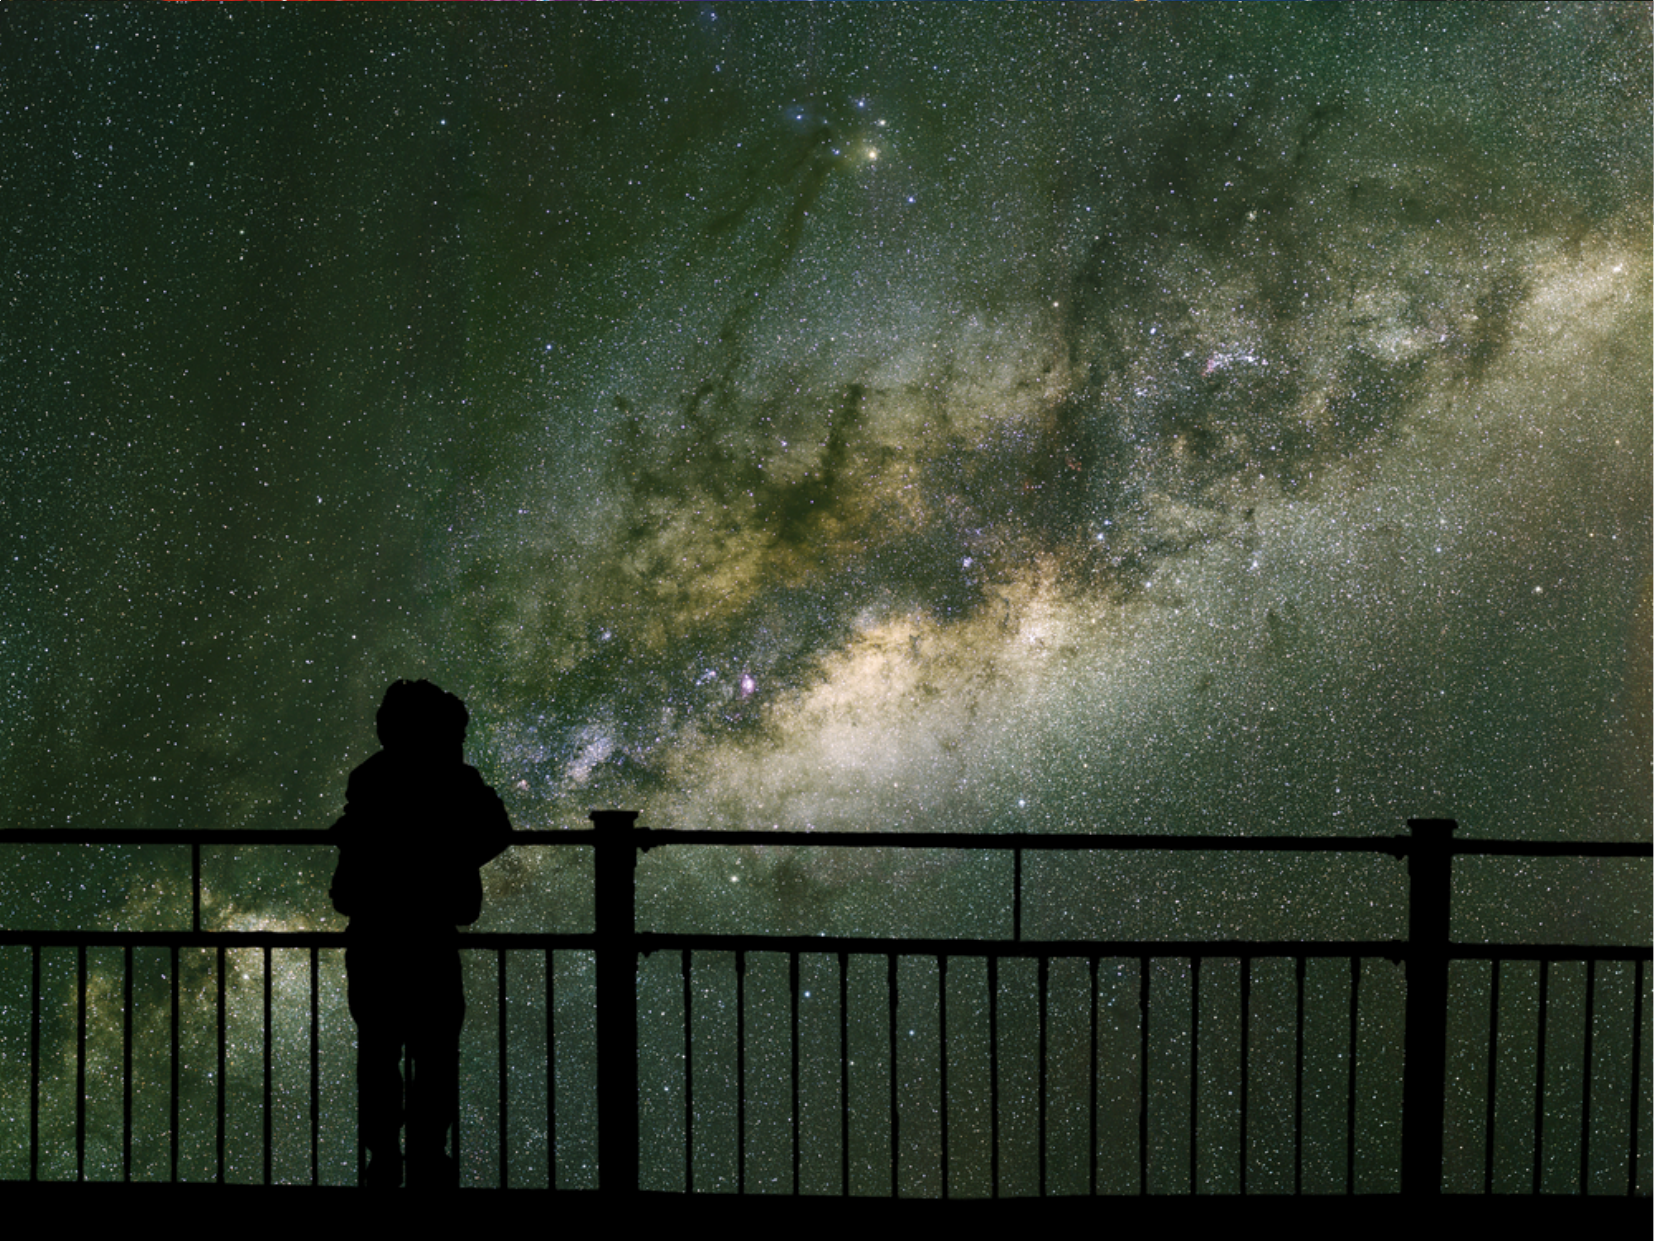

Nov 21, 2017
H. Asorey - IPAC 2017 - 15
7